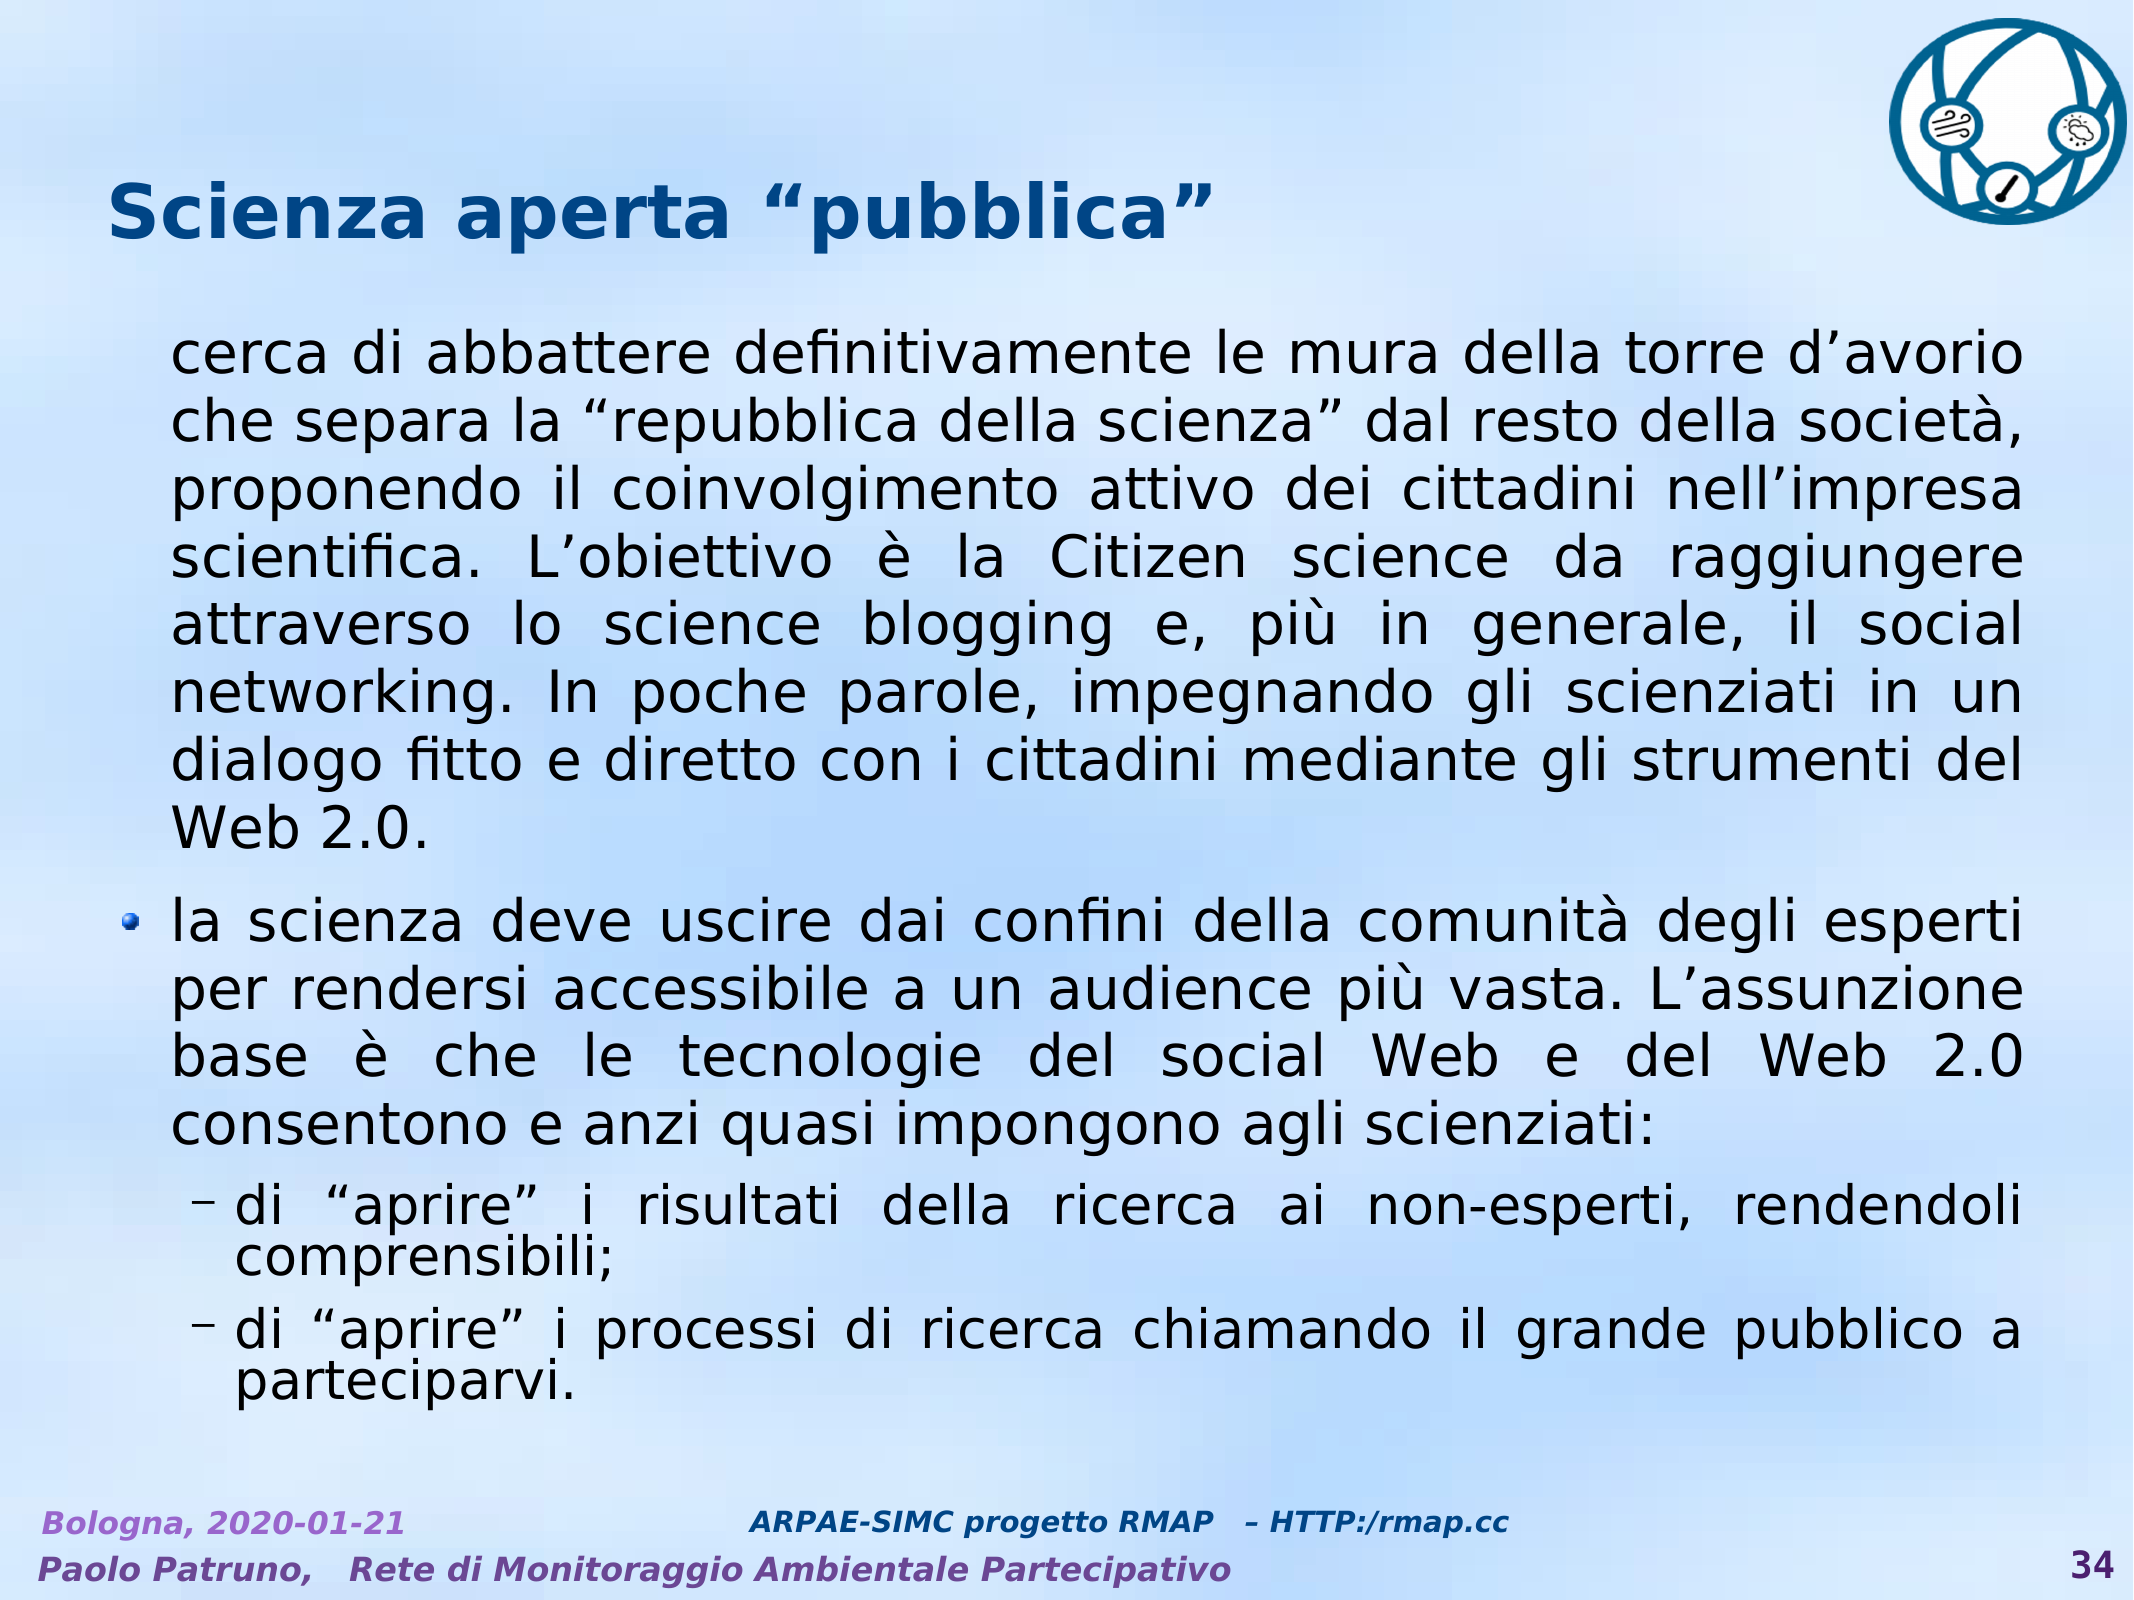

# Scienza aperta “pubblica”
cerca di abbattere definitivamente le mura della torre d’avorio che separa la “repubblica della scienza” dal resto della società, proponendo il coinvolgimento attivo dei cittadini nell’impresa scientifica. L’obiettivo è la Citizen science da raggiungere attraverso lo science blogging e, più in generale, il social networking. In poche parole, impegnando gli scienziati in un dialogo fitto e diretto con i cittadini mediante gli strumenti del Web 2.0.
la scienza deve uscire dai confini della comunità degli esperti per rendersi accessibile a un audience più vasta. L’assunzione base è che le tecnologie del social Web e del Web 2.0 consentono e anzi quasi impongono agli scienziati:
di “aprire” i risultati della ricerca ai non-esperti, rendendoli comprensibili;
di “aprire” i processi di ricerca chiamando il grande pubblico a parteciparvi.